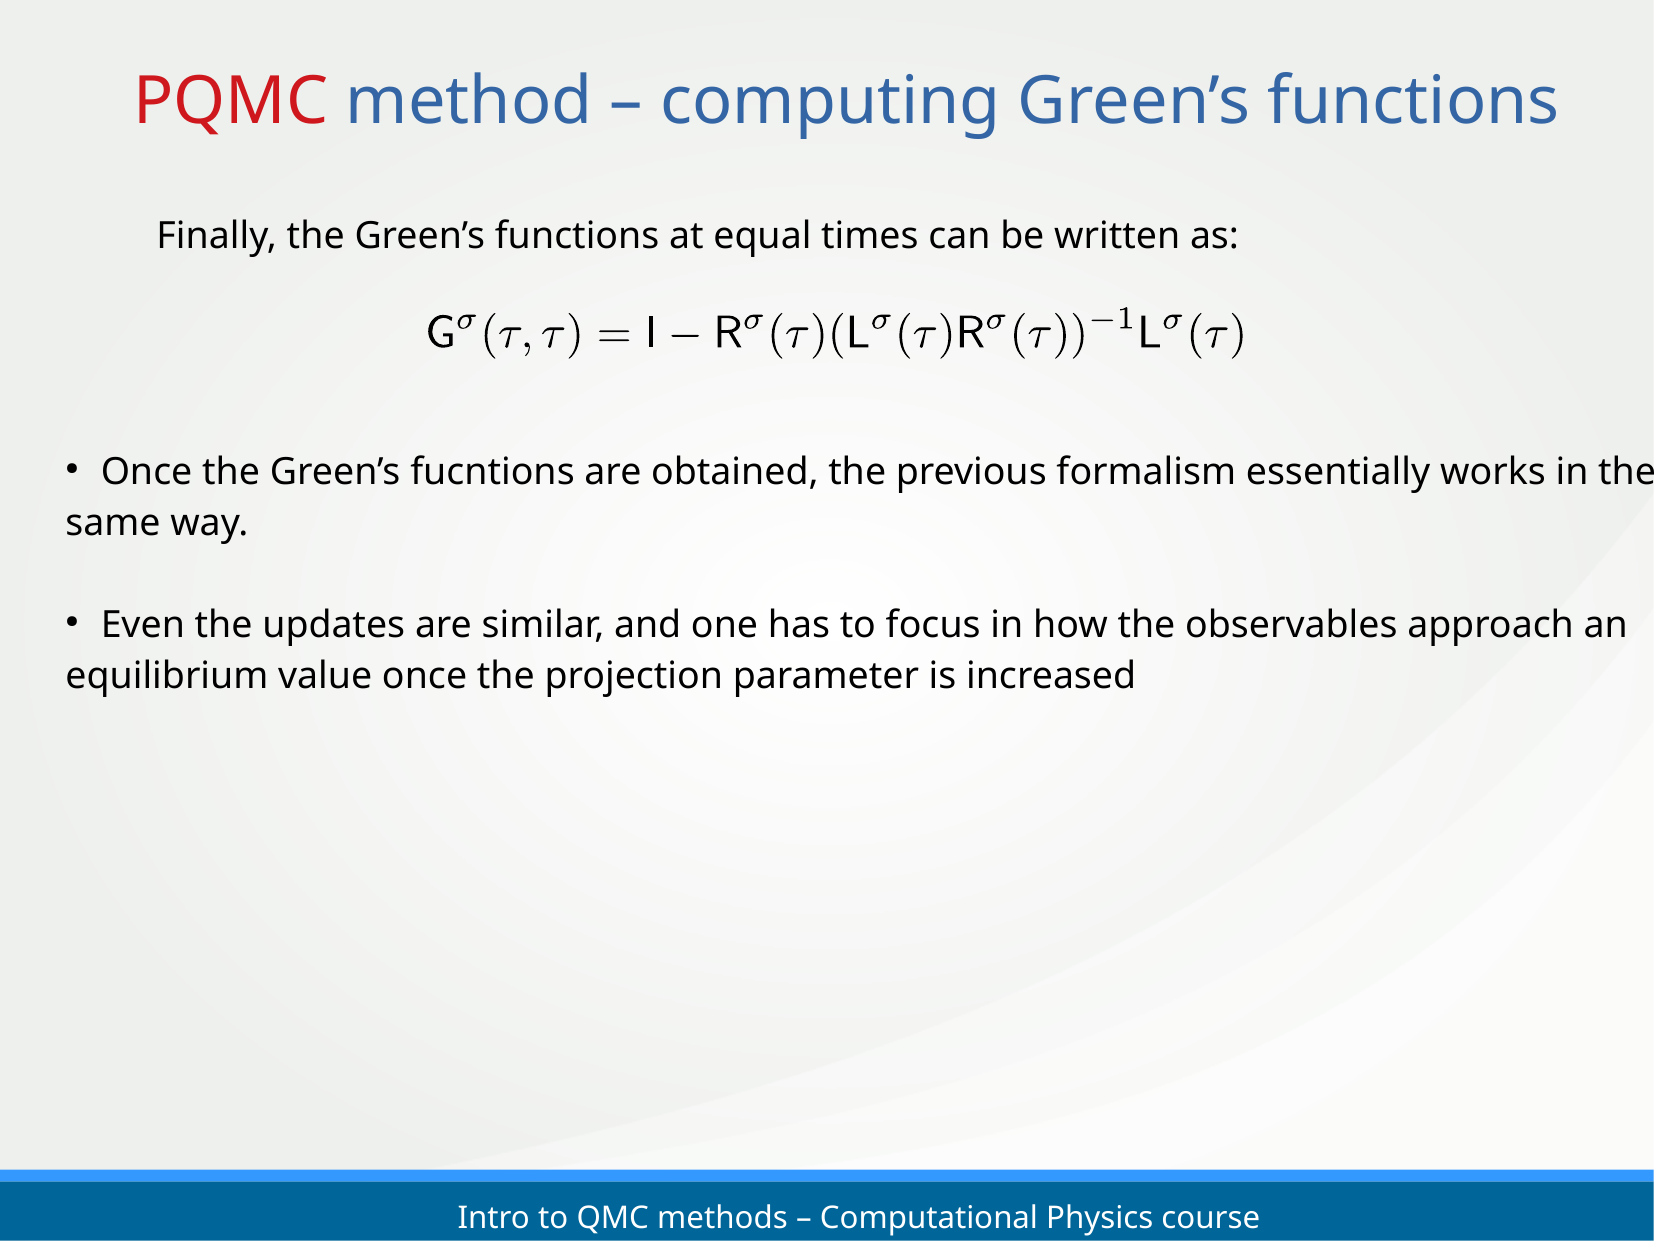

PQMC method – computing Green’s functions
Finally, the Green’s functions at equal times can be written as:
Once the Green’s fucntions are obtained, the previous formalism essentially works in the
same way.
Even the updates are similar, and one has to focus in how the observables approach an
equilibrium value once the projection parameter is increased